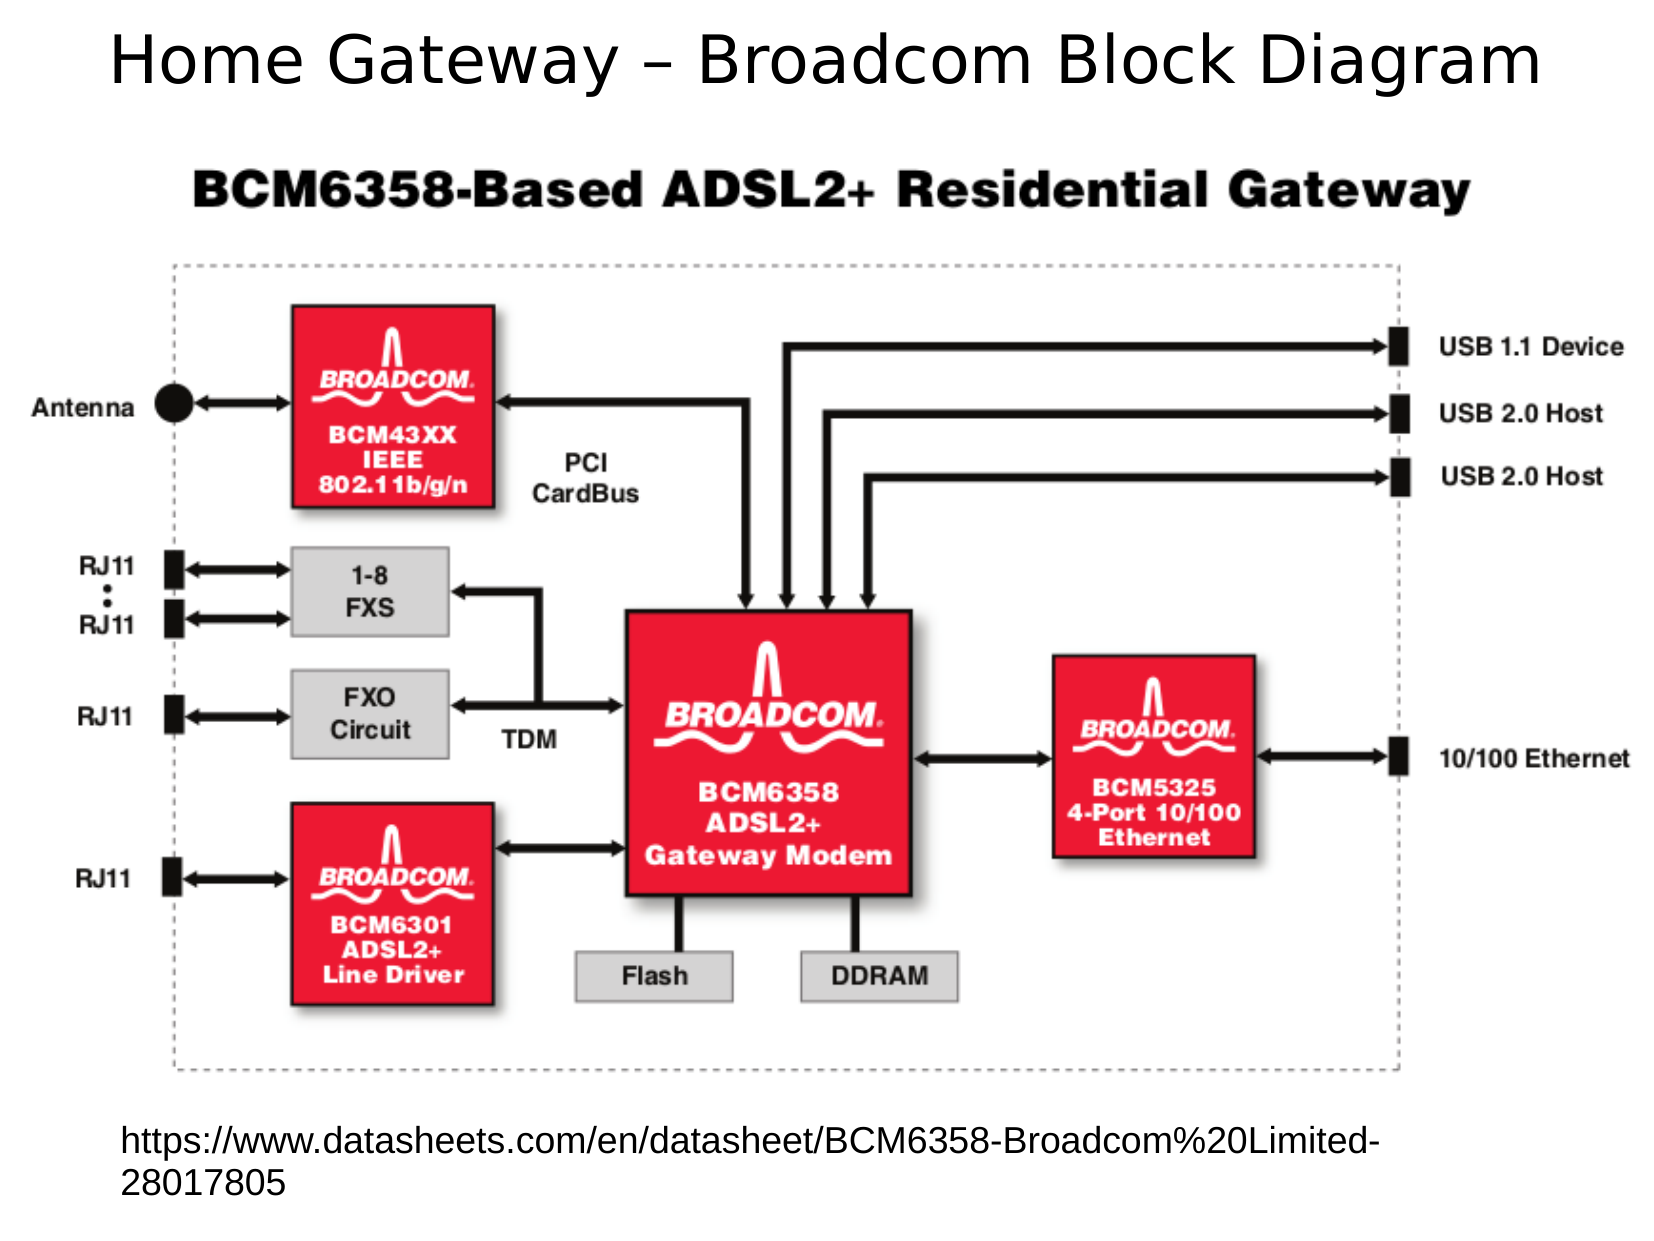

# Home Gateway – Broadcom Block Diagram
https://www.datasheets.com/en/datasheet/BCM6358-Broadcom%20Limited-28017805